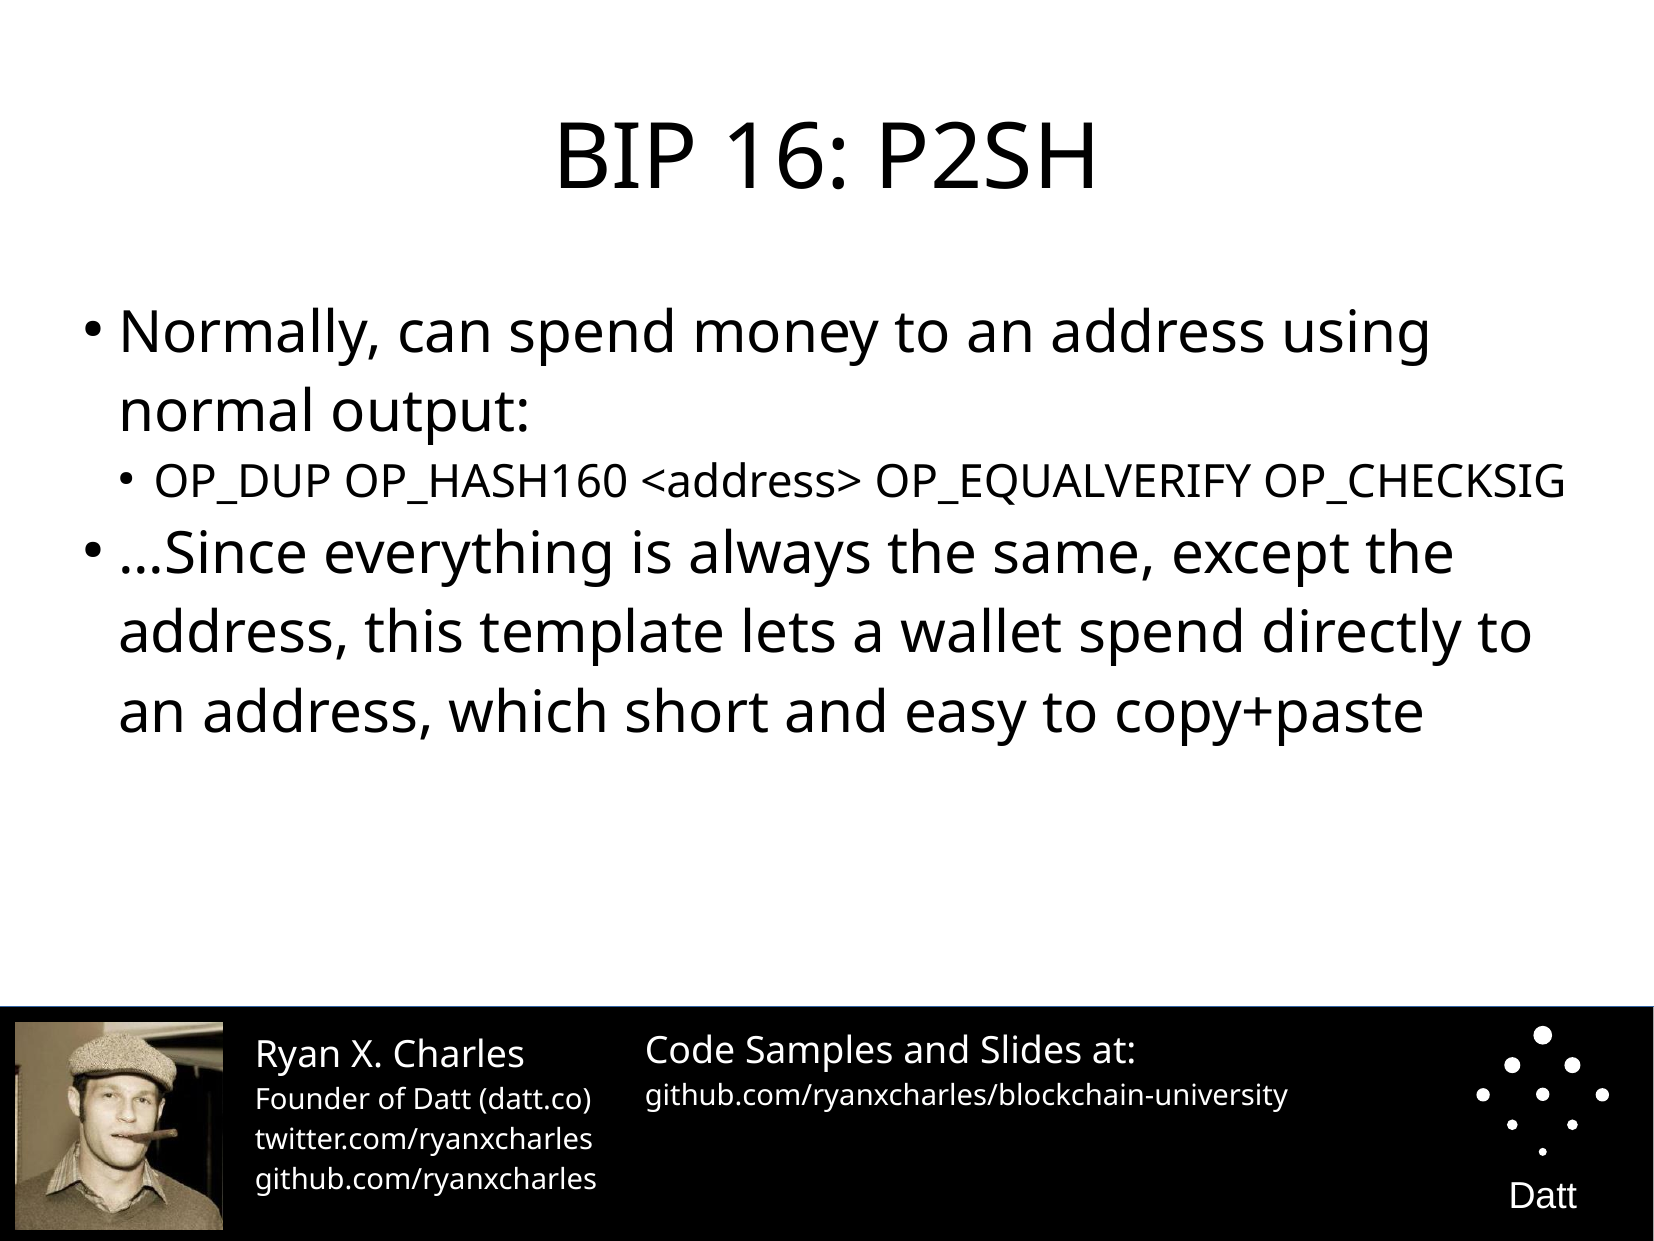

BIP 16: P2SH
# Normally, can spend money to an address using normal output:
OP_DUP OP_HASH160 <address> OP_EQUALVERIFY OP_CHECKSIG
...Since everything is always the same, except the address, this template lets a wallet spend directly to an address, which short and easy to copy+paste
Code Samples and Slides at:
github.com/ryanxcharles/blockchain-university
Ryan X. Charles
Founder of Datt (datt.co)
twitter.com/ryanxcharles
github.com/ryanxcharles
Datt